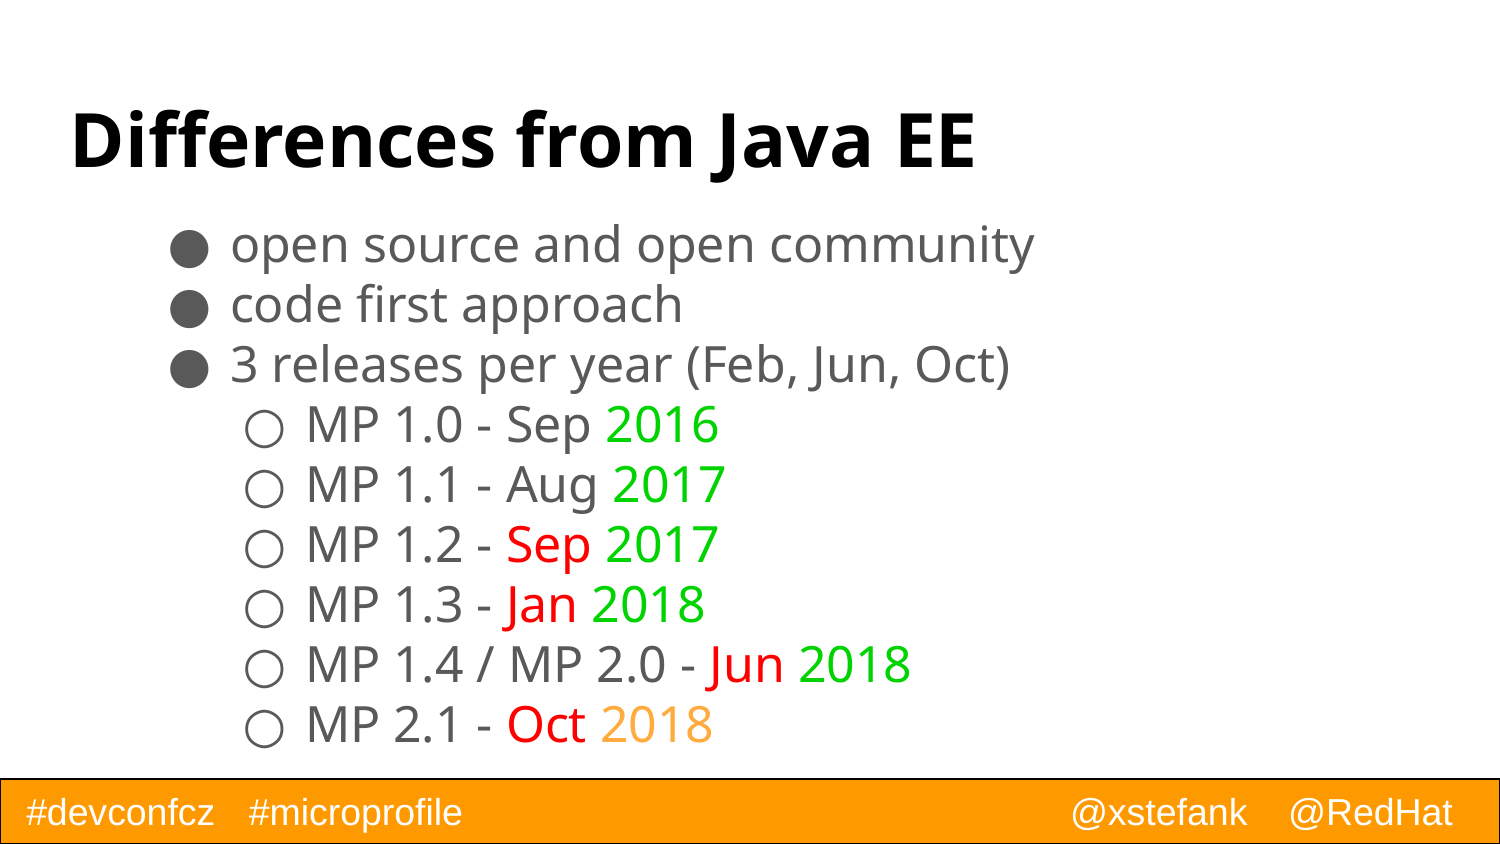

# Differences from Java EE
open source and open community
code first approach
3 releases per year (Feb, Jun, Oct)
MP 1.0 - Sep 2016
MP 1.1 - Aug 2017
MP 1.2 - Sep 2017
MP 1.3 - Jan 2018
MP 1.4 / MP 2.0 - Jun 2018
MP 2.1 - Oct 2018